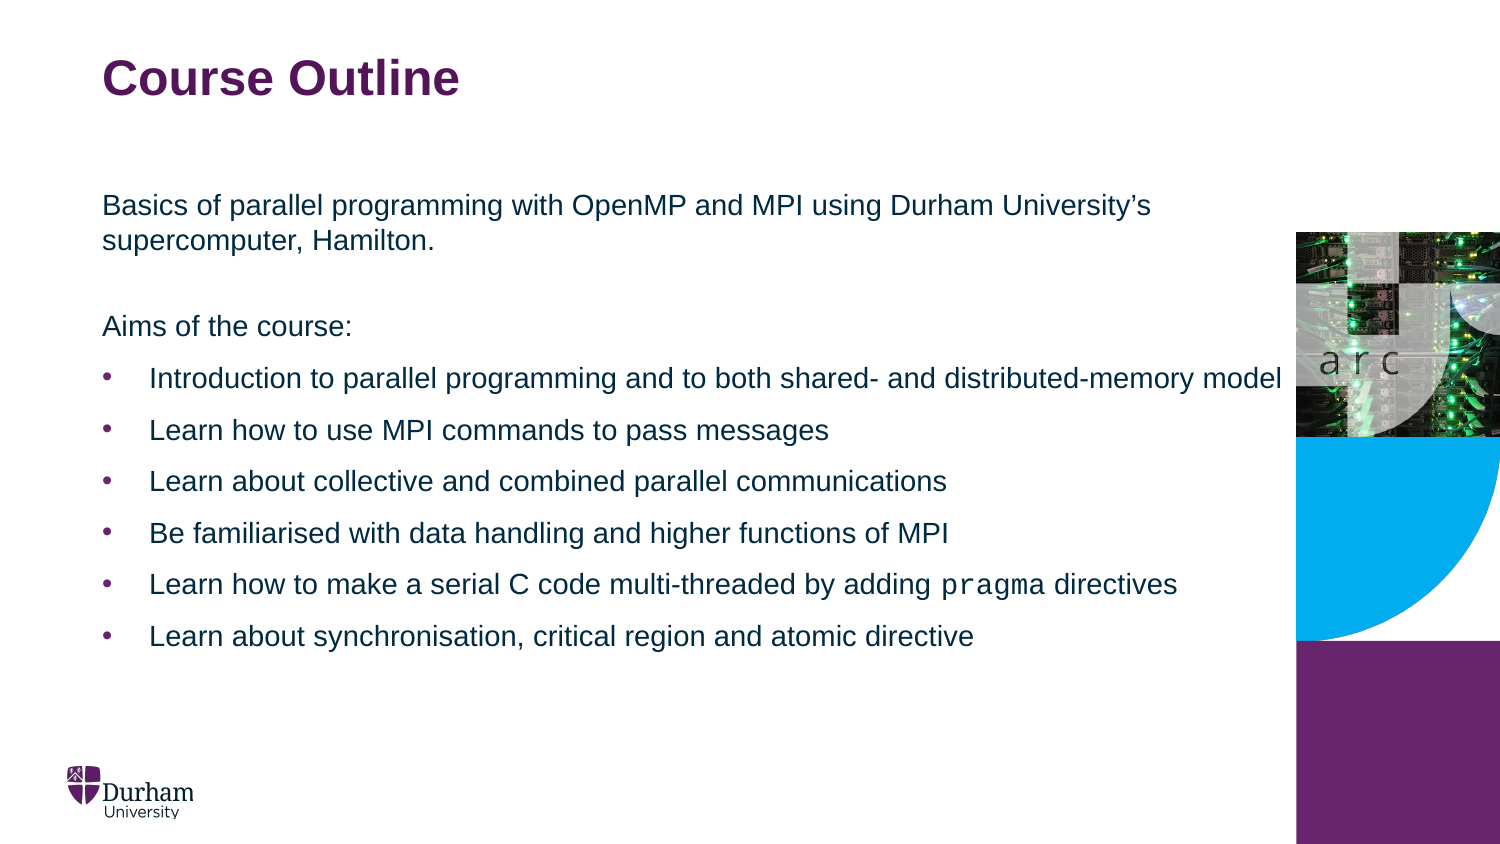

# Course Outline
Basics of parallel programming with OpenMP and MPI using Durham University’s supercomputer, Hamilton.
Aims of the course:
Introduction to parallel programming and to both shared- and distributed-memory model
Learn how to use MPI commands to pass messages
Learn about collective and combined parallel communications
Be familiarised with data handling and higher functions of MPI
Learn how to make a serial C code multi-threaded by adding pragma directives
Learn about synchronisation, critical region and atomic directive